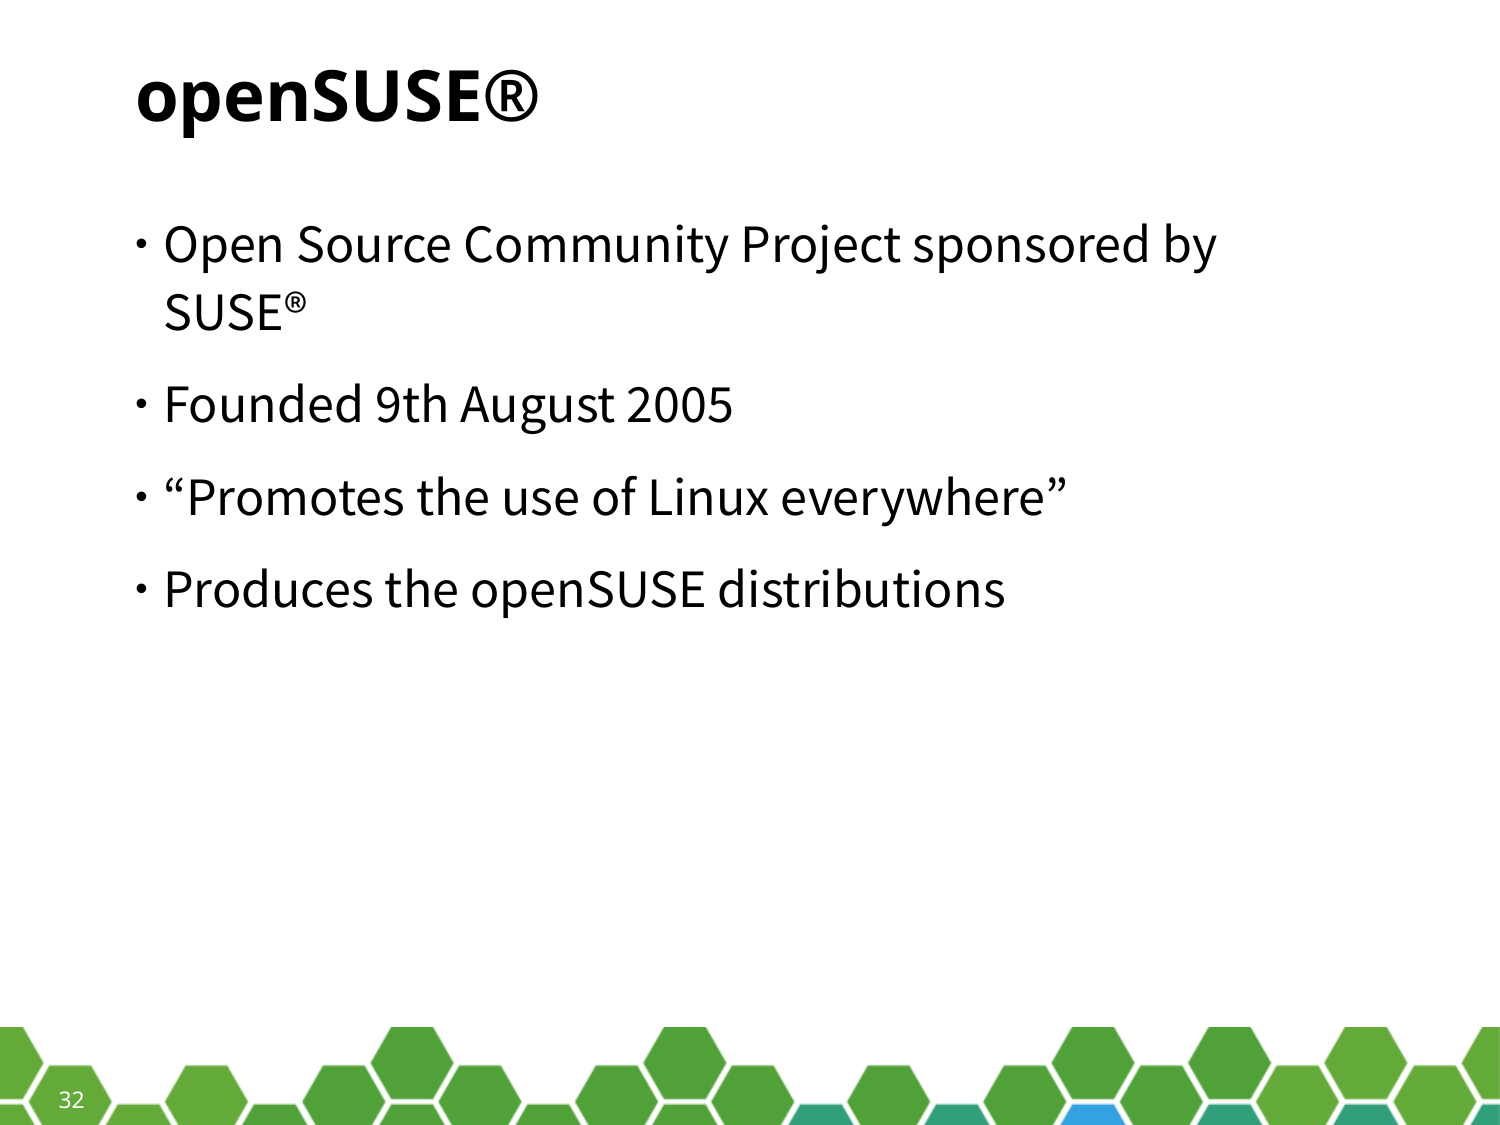

# openSUSE®
Open Source Community Project sponsored by SUSE®
Founded 9th August 2005
“Promotes the use of Linux everywhere”
Produces the openSUSE distributions